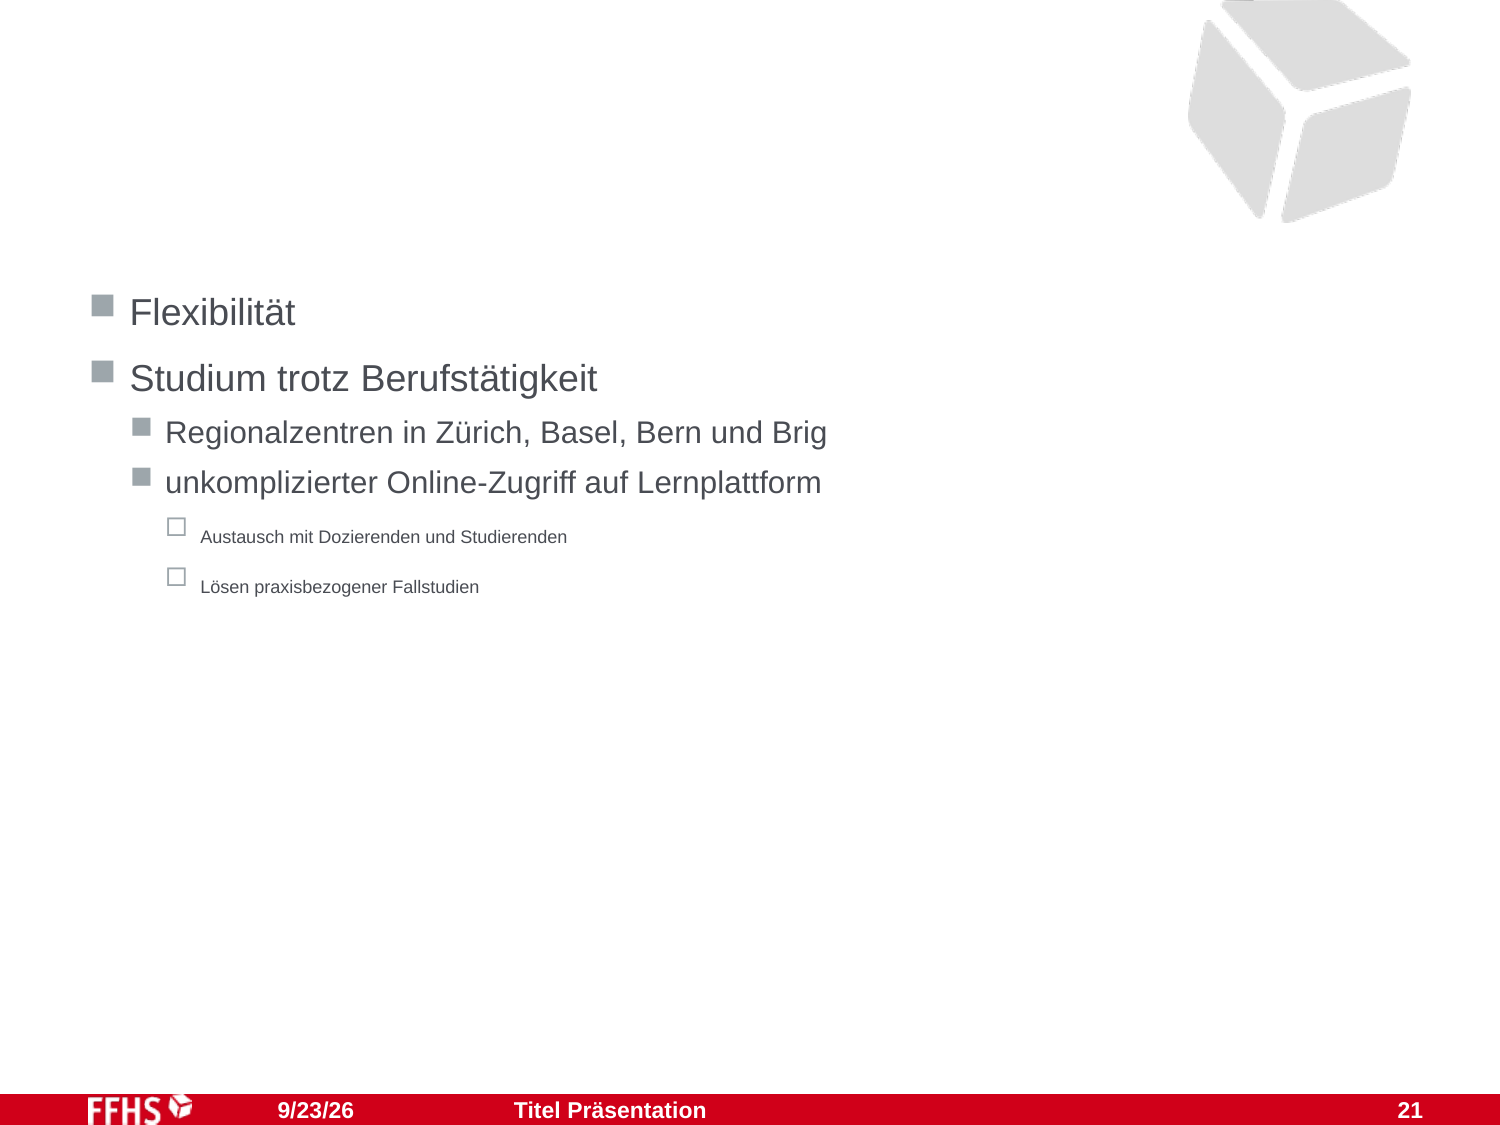

# Flexibilität
Studium trotz Berufstätigkeit
Regionalzentren in Zürich, Basel, Bern und Brig
unkomplizierter Online-Zugriff auf Lernplattform
Austausch mit Dozierenden und Studierenden
Lösen praxisbezogener Fallstudien
Titel Präsentation